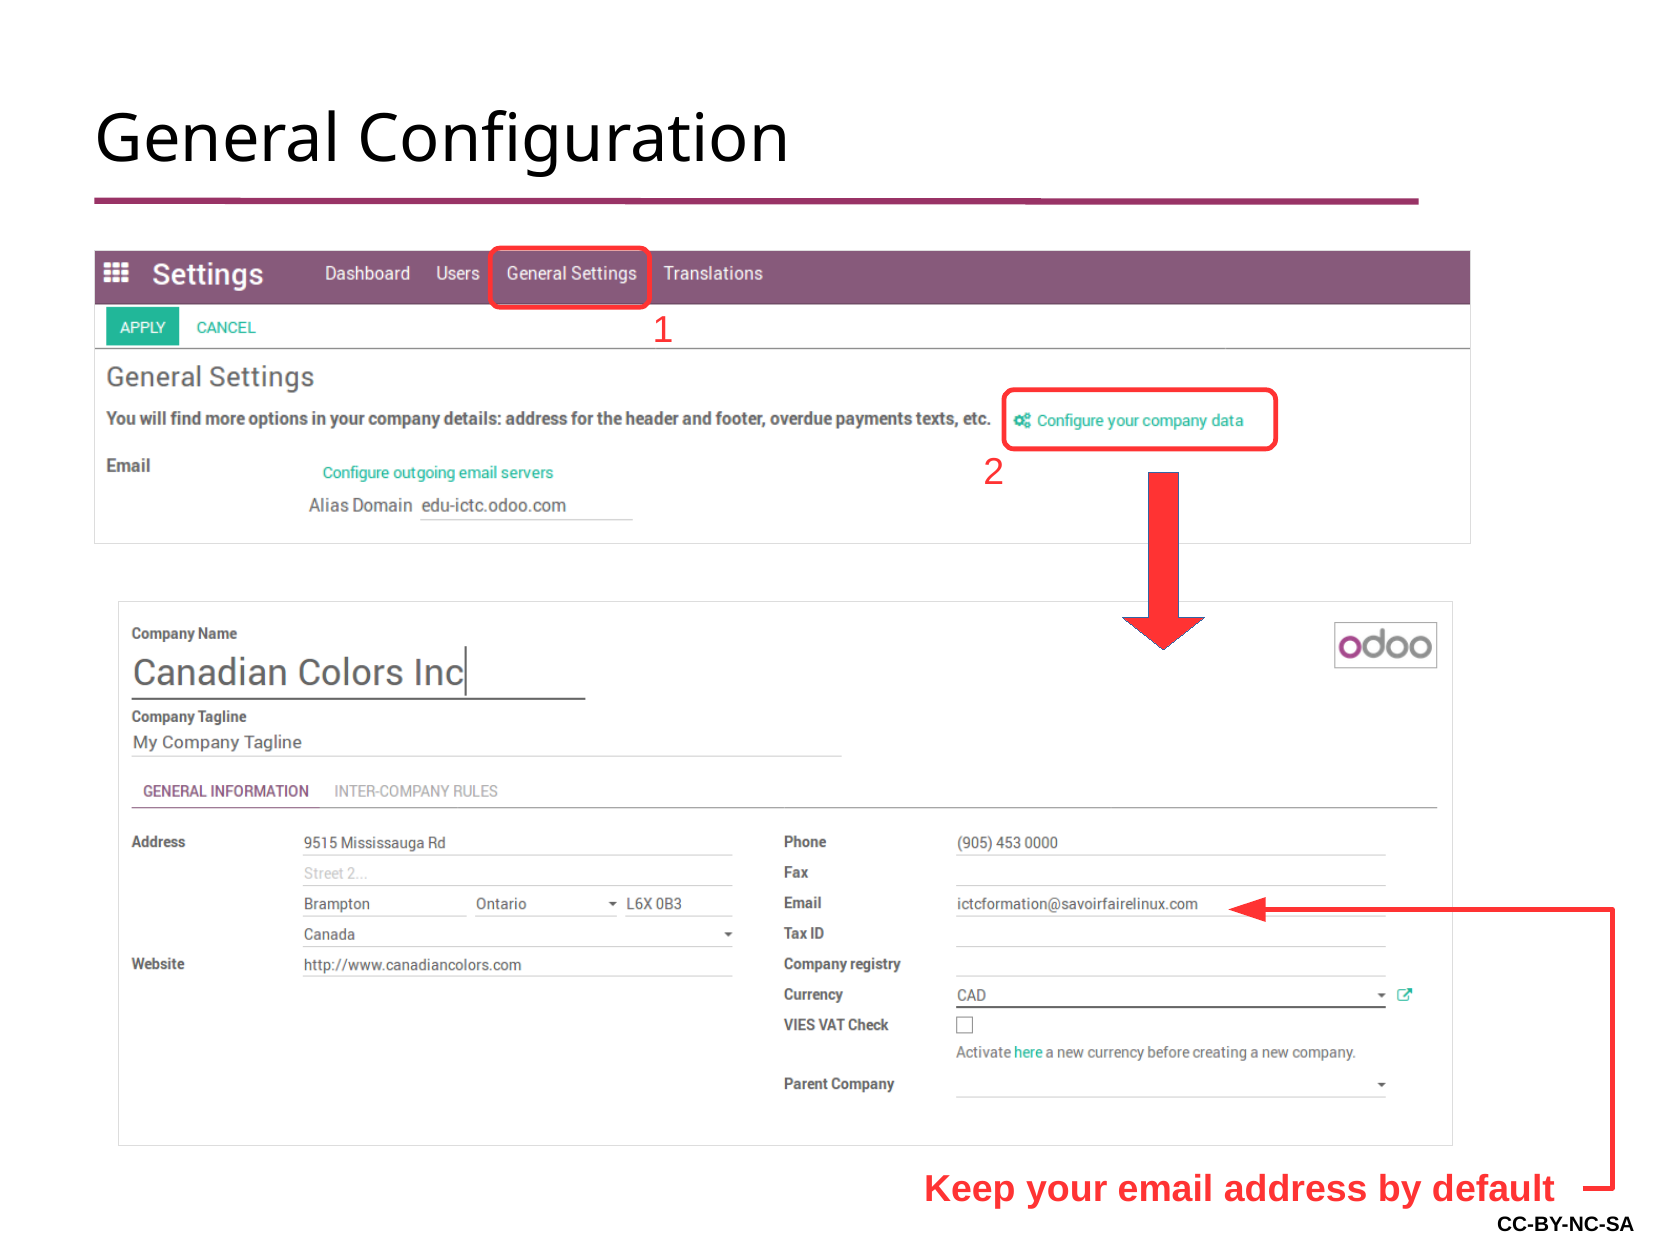

# General Configuration
1
2
Keep your email address by default
CC-BY-NC-SA